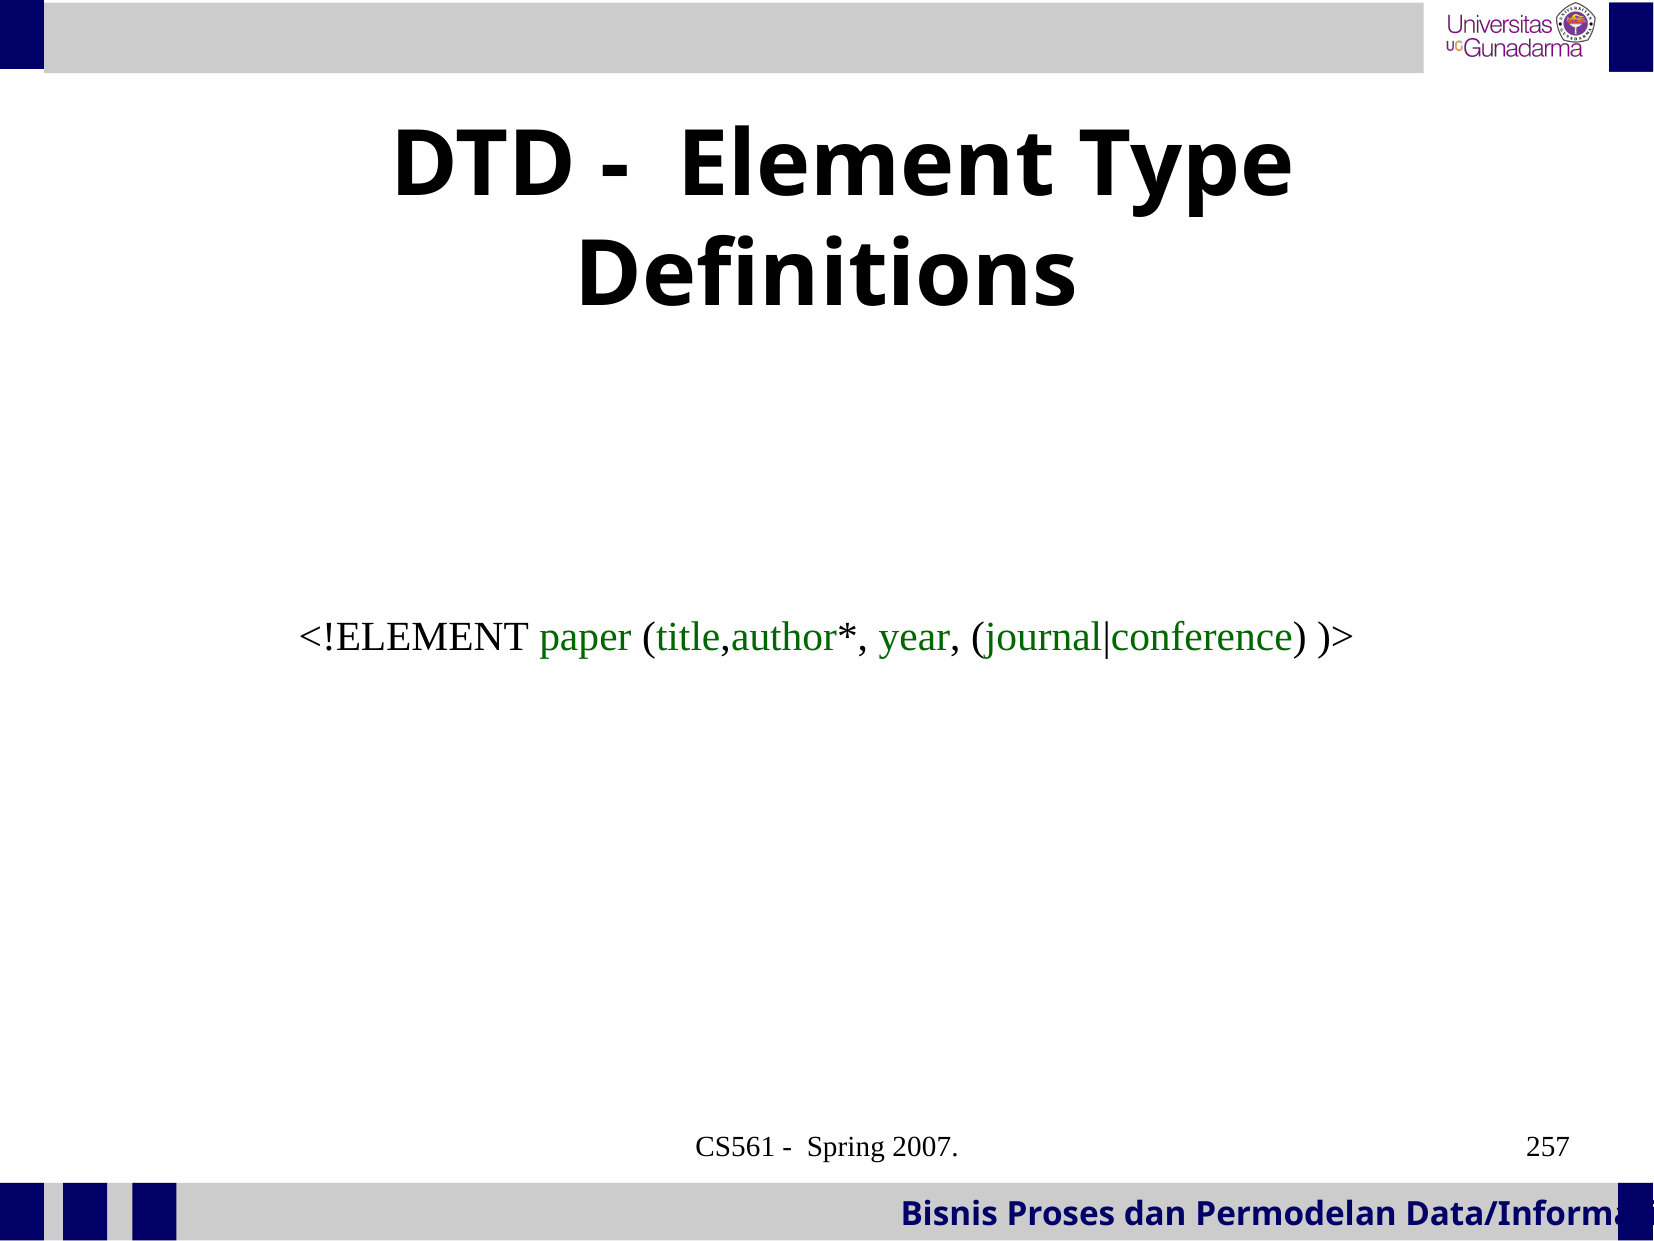

# DTD - Element Type Definitions
<!ELEMENT paper (title,author*, year, (journal|conference) )>
CS561 - Spring 2007.
257